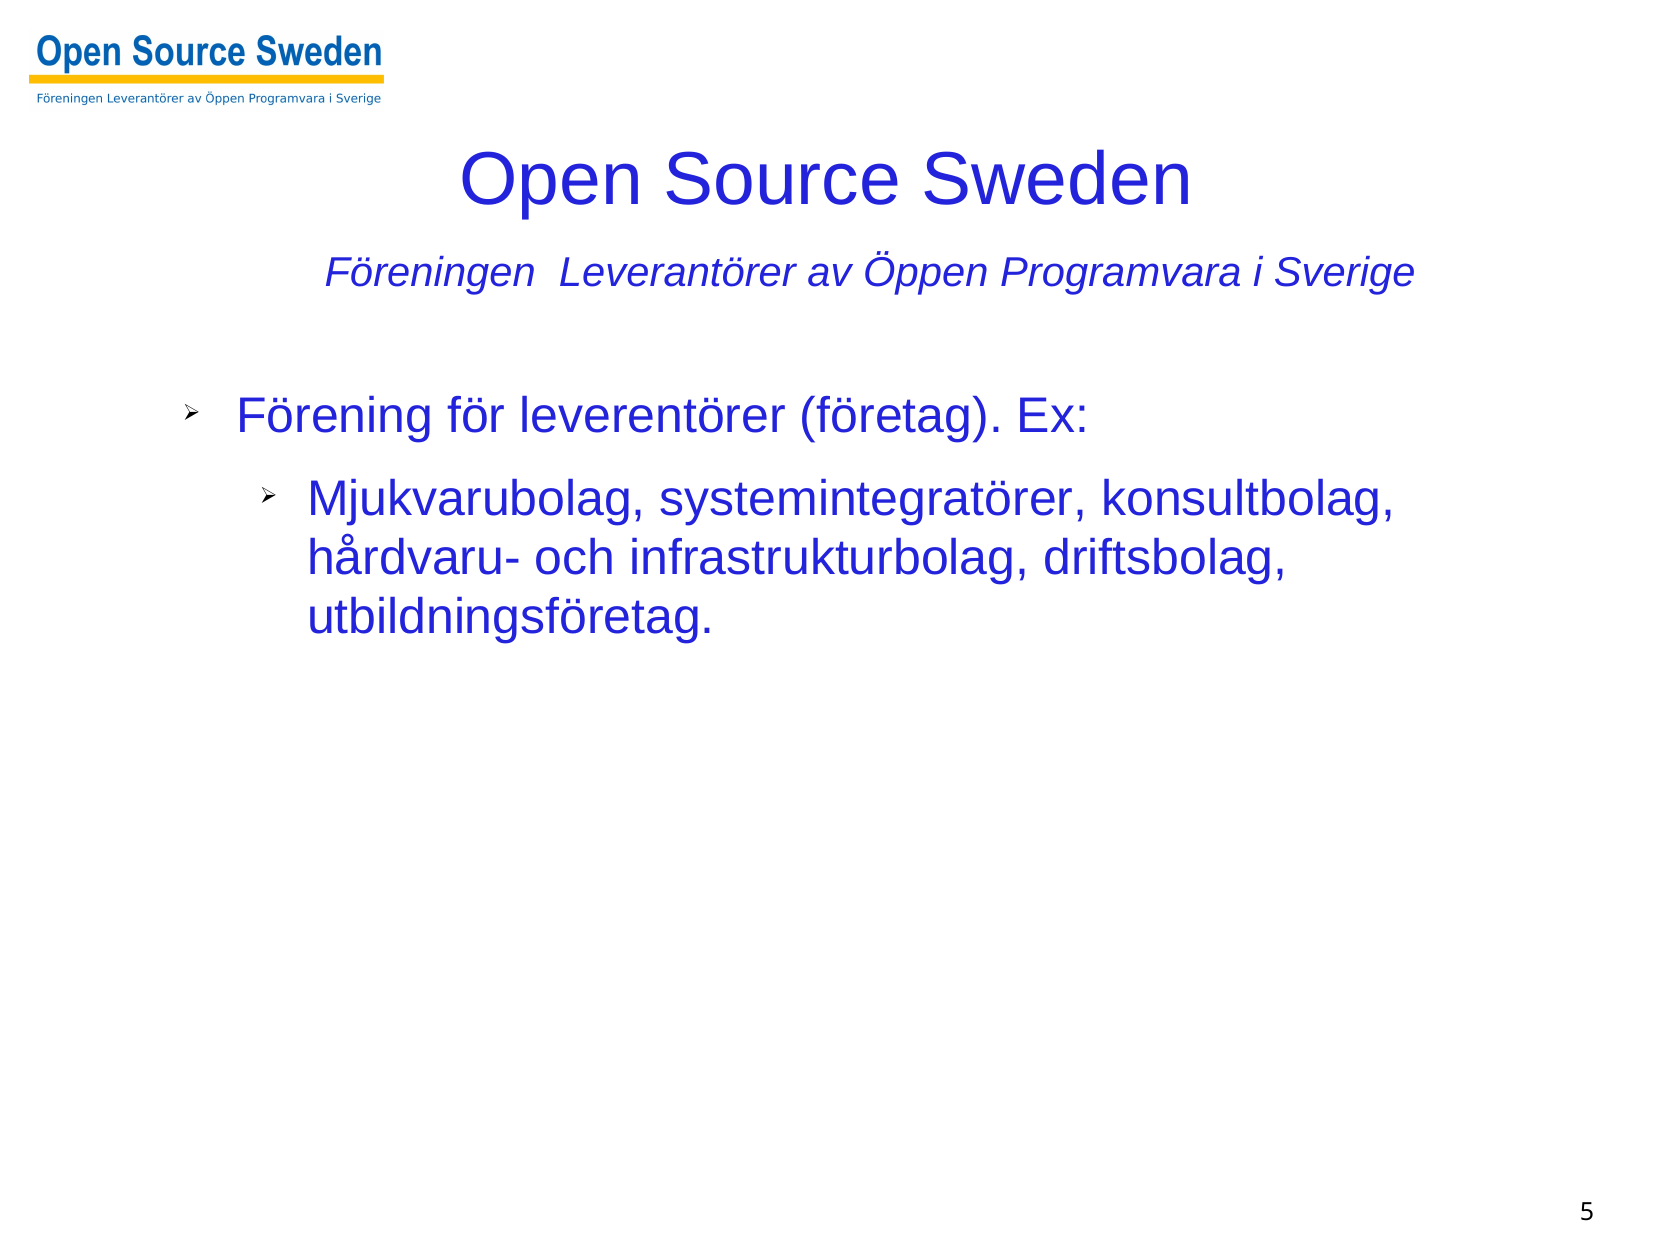

# Open Source Sweden
Föreningen Leverantörer av Öppen Programvara i Sverige
Förening för leverentörer (företag). Ex:
Mjukvarubolag, systemintegratörer, konsultbolag, hårdvaru- och infrastrukturbolag, driftsbolag, utbildningsföretag.